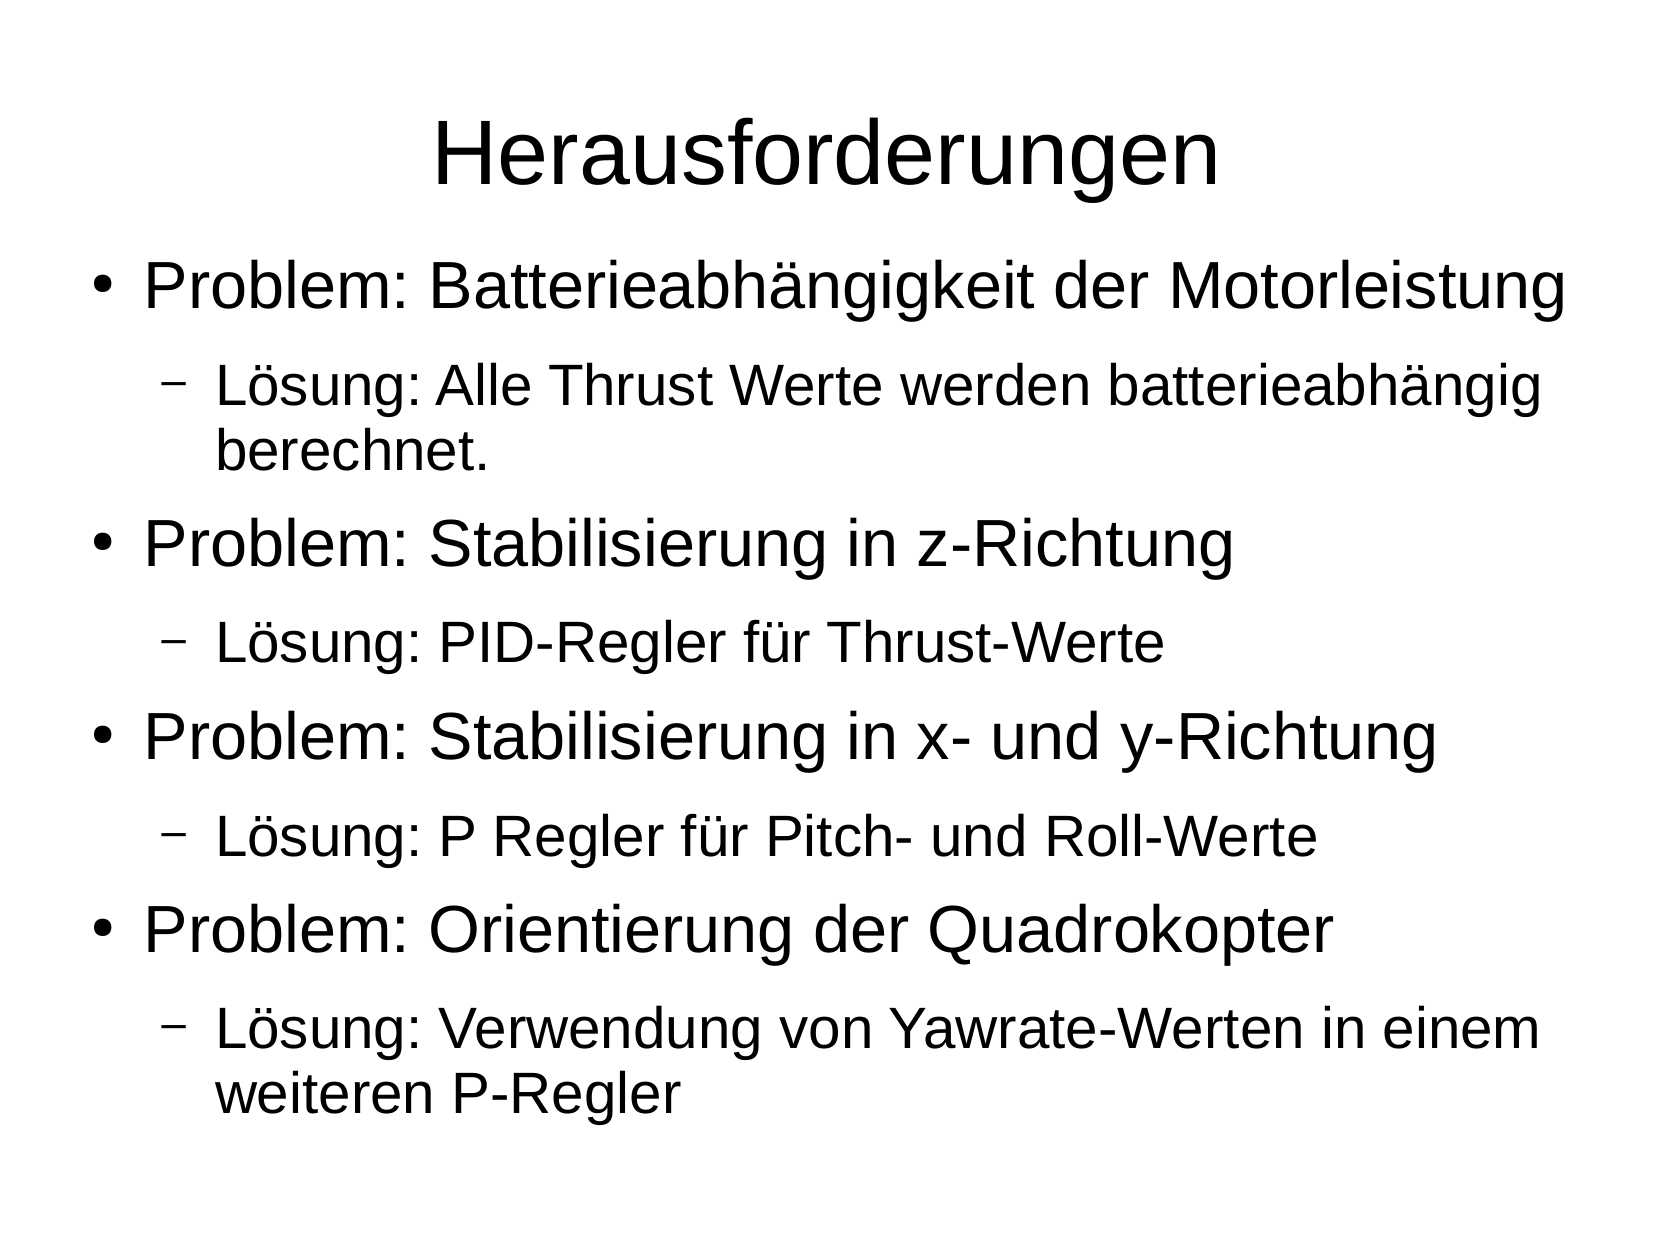

# Herausforderungen
Problem: Batterieabhängigkeit der Motorleistung
Lösung: Alle Thrust Werte werden batterieabhängig berechnet.
Problem: Stabilisierung in z-Richtung
Lösung: PID-Regler für Thrust-Werte
Problem: Stabilisierung in x- und y-Richtung
Lösung: P Regler für Pitch- und Roll-Werte
Problem: Orientierung der Quadrokopter
Lösung: Verwendung von Yawrate-Werten in einem weiteren P-Regler